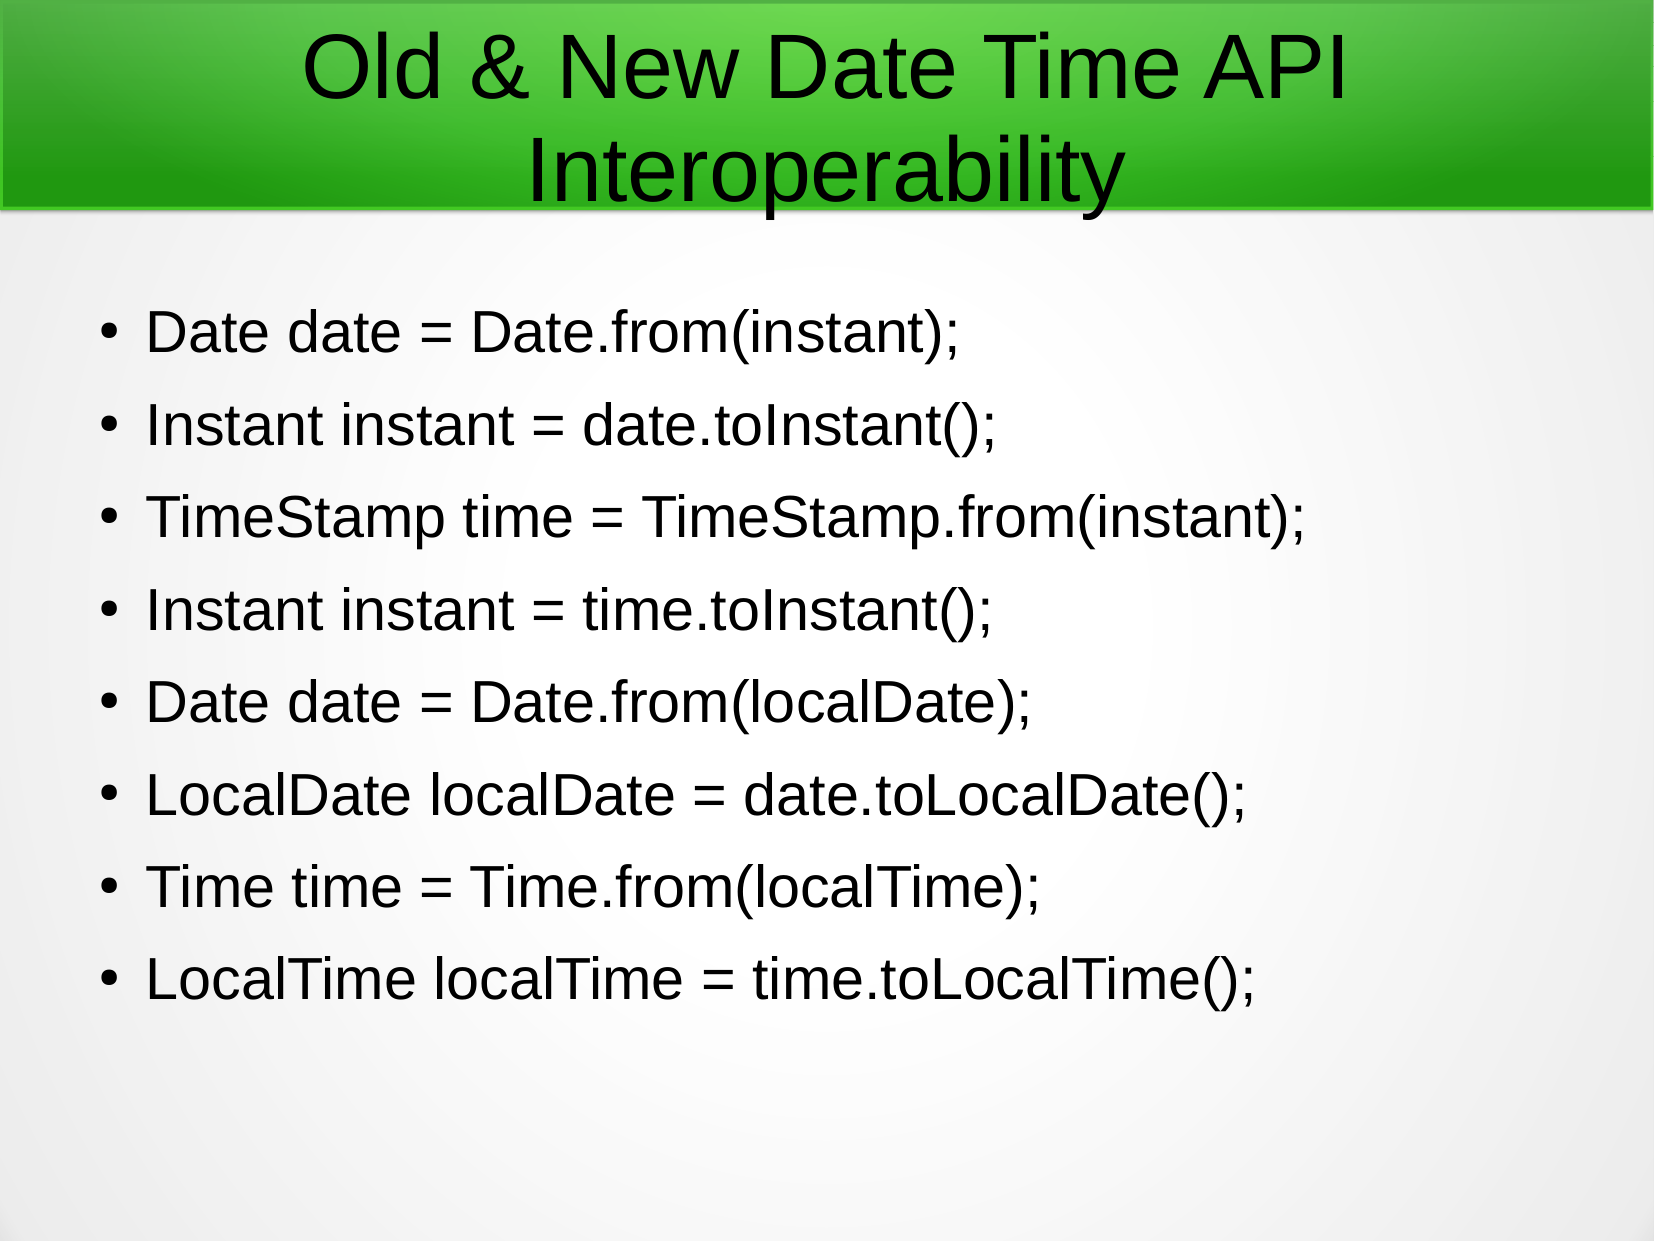

# Old & New Date Time API Interoperability
Date date = Date.from(instant);
Instant instant = date.toInstant();
TimeStamp time = TimeStamp.from(instant);
Instant instant = time.toInstant();
Date date = Date.from(localDate);
LocalDate localDate = date.toLocalDate();
Time time = Time.from(localTime);
LocalTime localTime = time.toLocalTime();